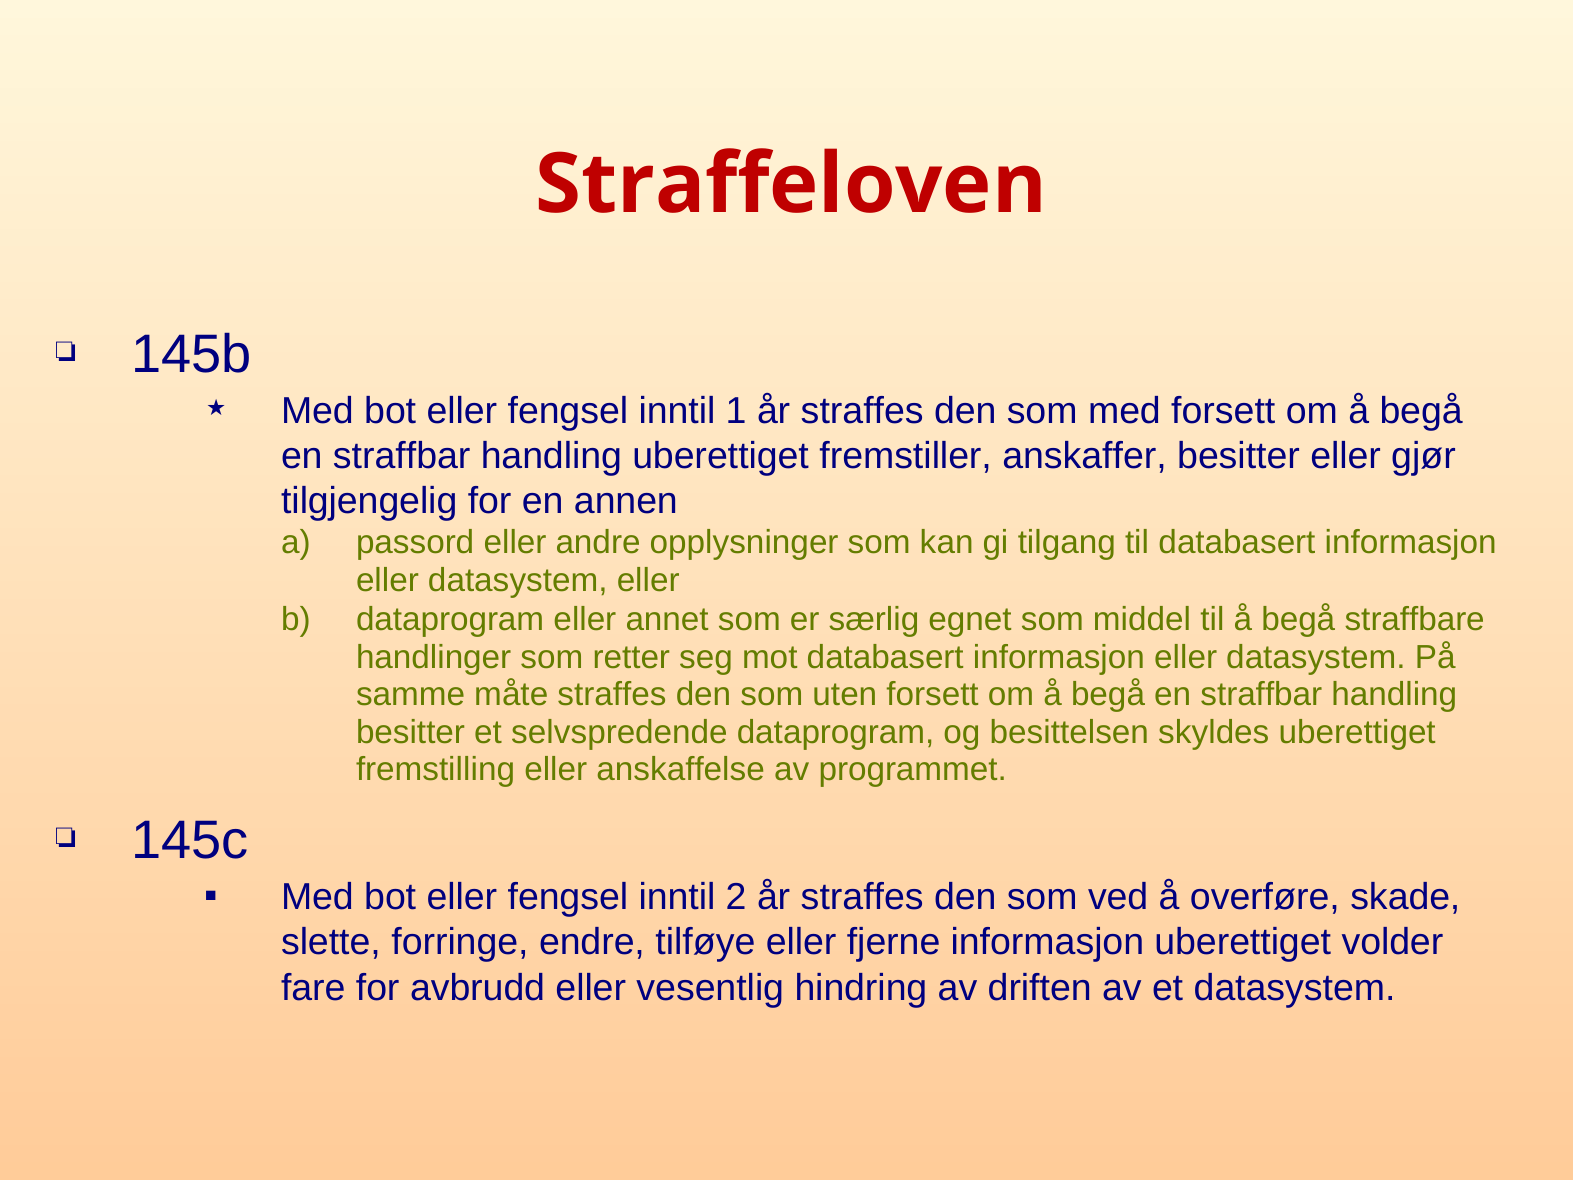

# Straffeloven
145b
Med bot eller fengsel inntil 1 år straffes den som med forsett om å begå en straffbar handling uberettiget fremstiller, anskaffer, besitter eller gjør tilgjengelig for en annen
passord eller andre opplysninger som kan gi tilgang til databasert informasjon eller datasystem, eller
dataprogram eller annet som er særlig egnet som middel til å begå straffbare handlinger som retter seg mot databasert informasjon eller datasystem. På samme måte straffes den som uten forsett om å begå en straffbar handling besitter et selvspredende dataprogram, og besittelsen skyldes uberettiget fremstilling eller anskaffelse av programmet.
145c
Med bot eller fengsel inntil 2 år straffes den som ved å overføre, skade, slette, forringe, endre, tilføye eller fjerne informasjon uberettiget volder fare for avbrudd eller vesentlig hindring av driften av et datasystem.